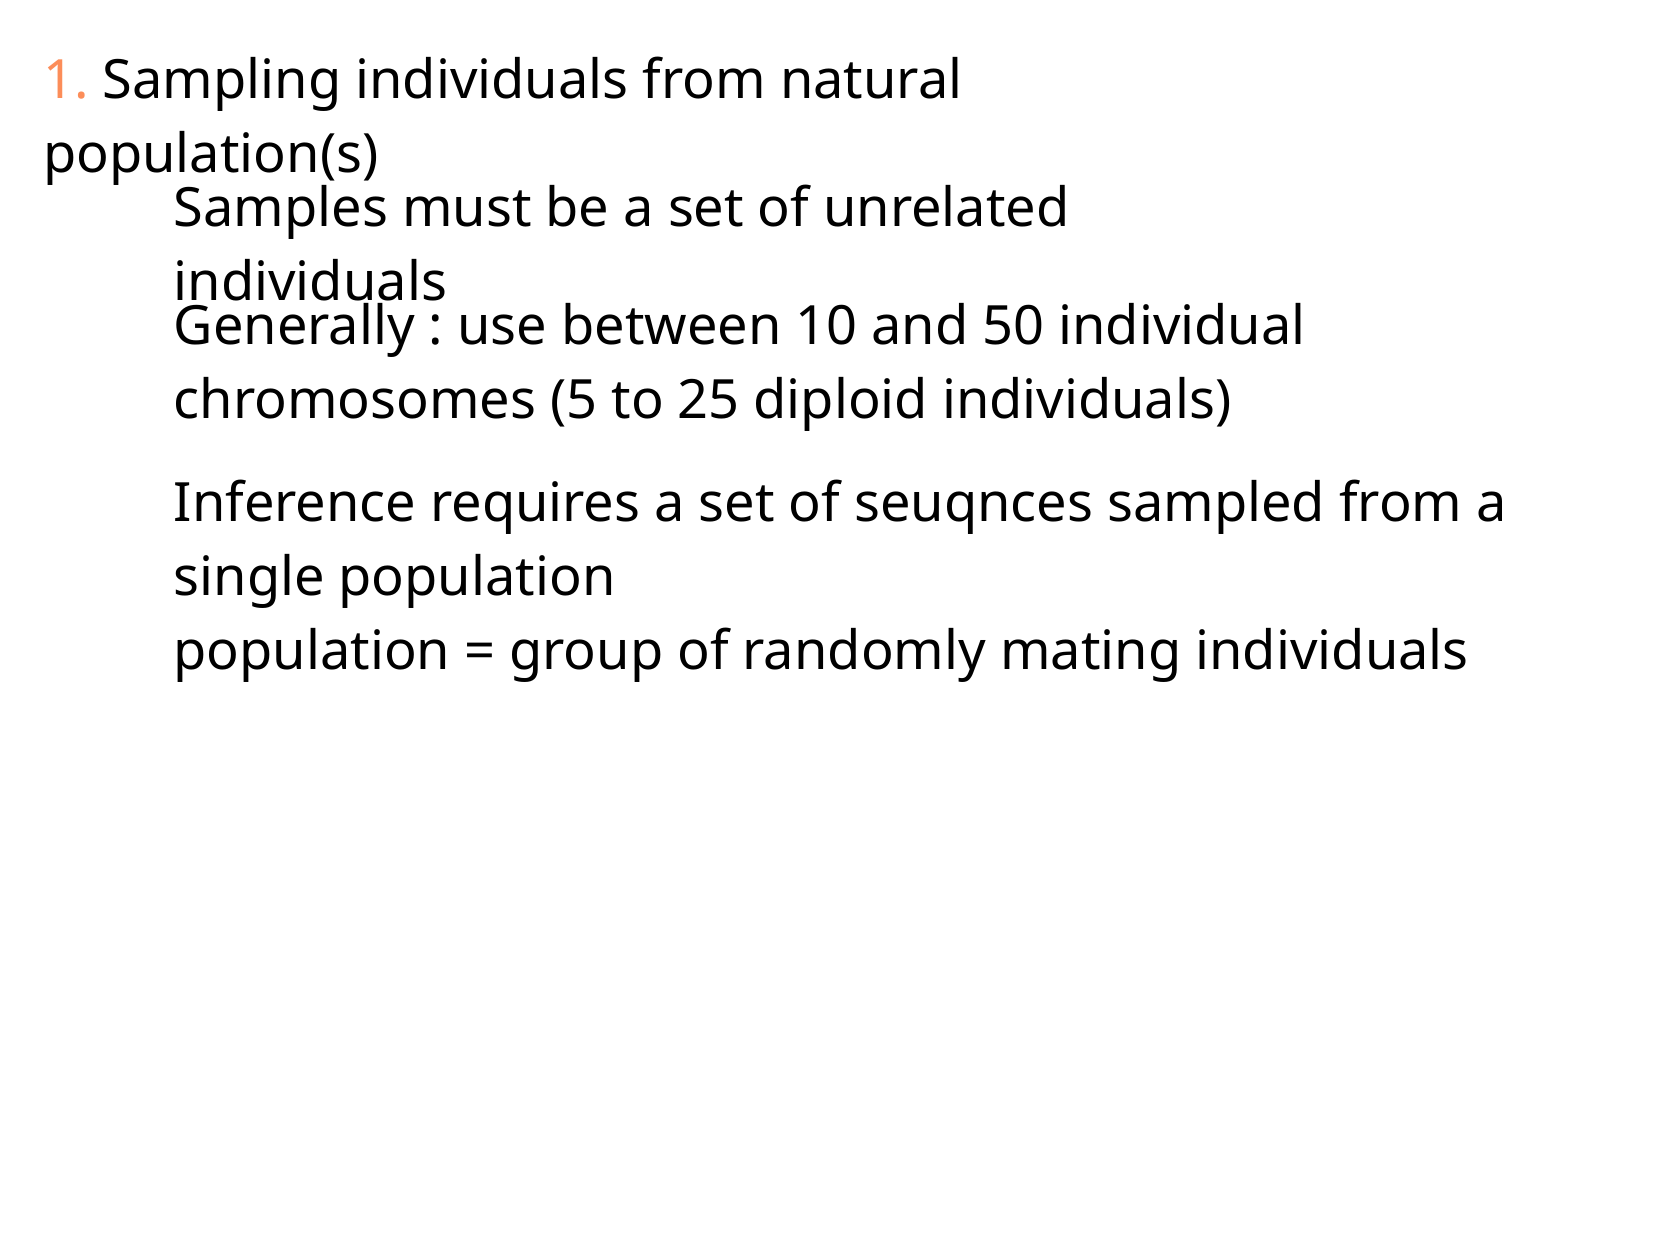

1. Sampling individuals from natural population(s)
Samples must be a set of unrelated individuals
Generally : use between 10 and 50 individual chromosomes (5 to 25 diploid individuals)
Inference requires a set of seuqnces sampled from a single population
population = group of randomly mating individuals